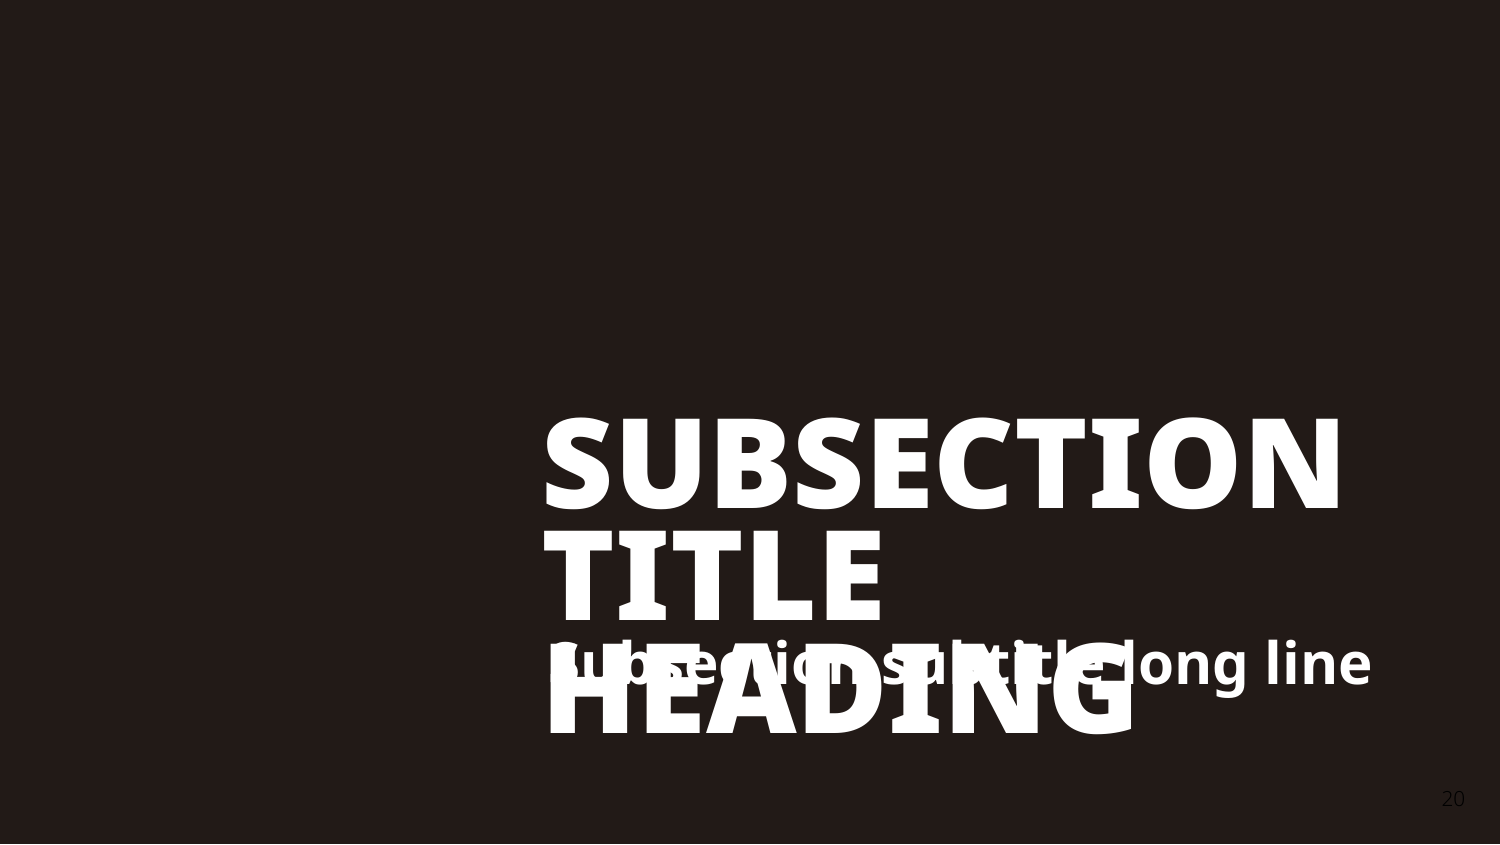

# Subsection Title heading
Subsection subtitle long line